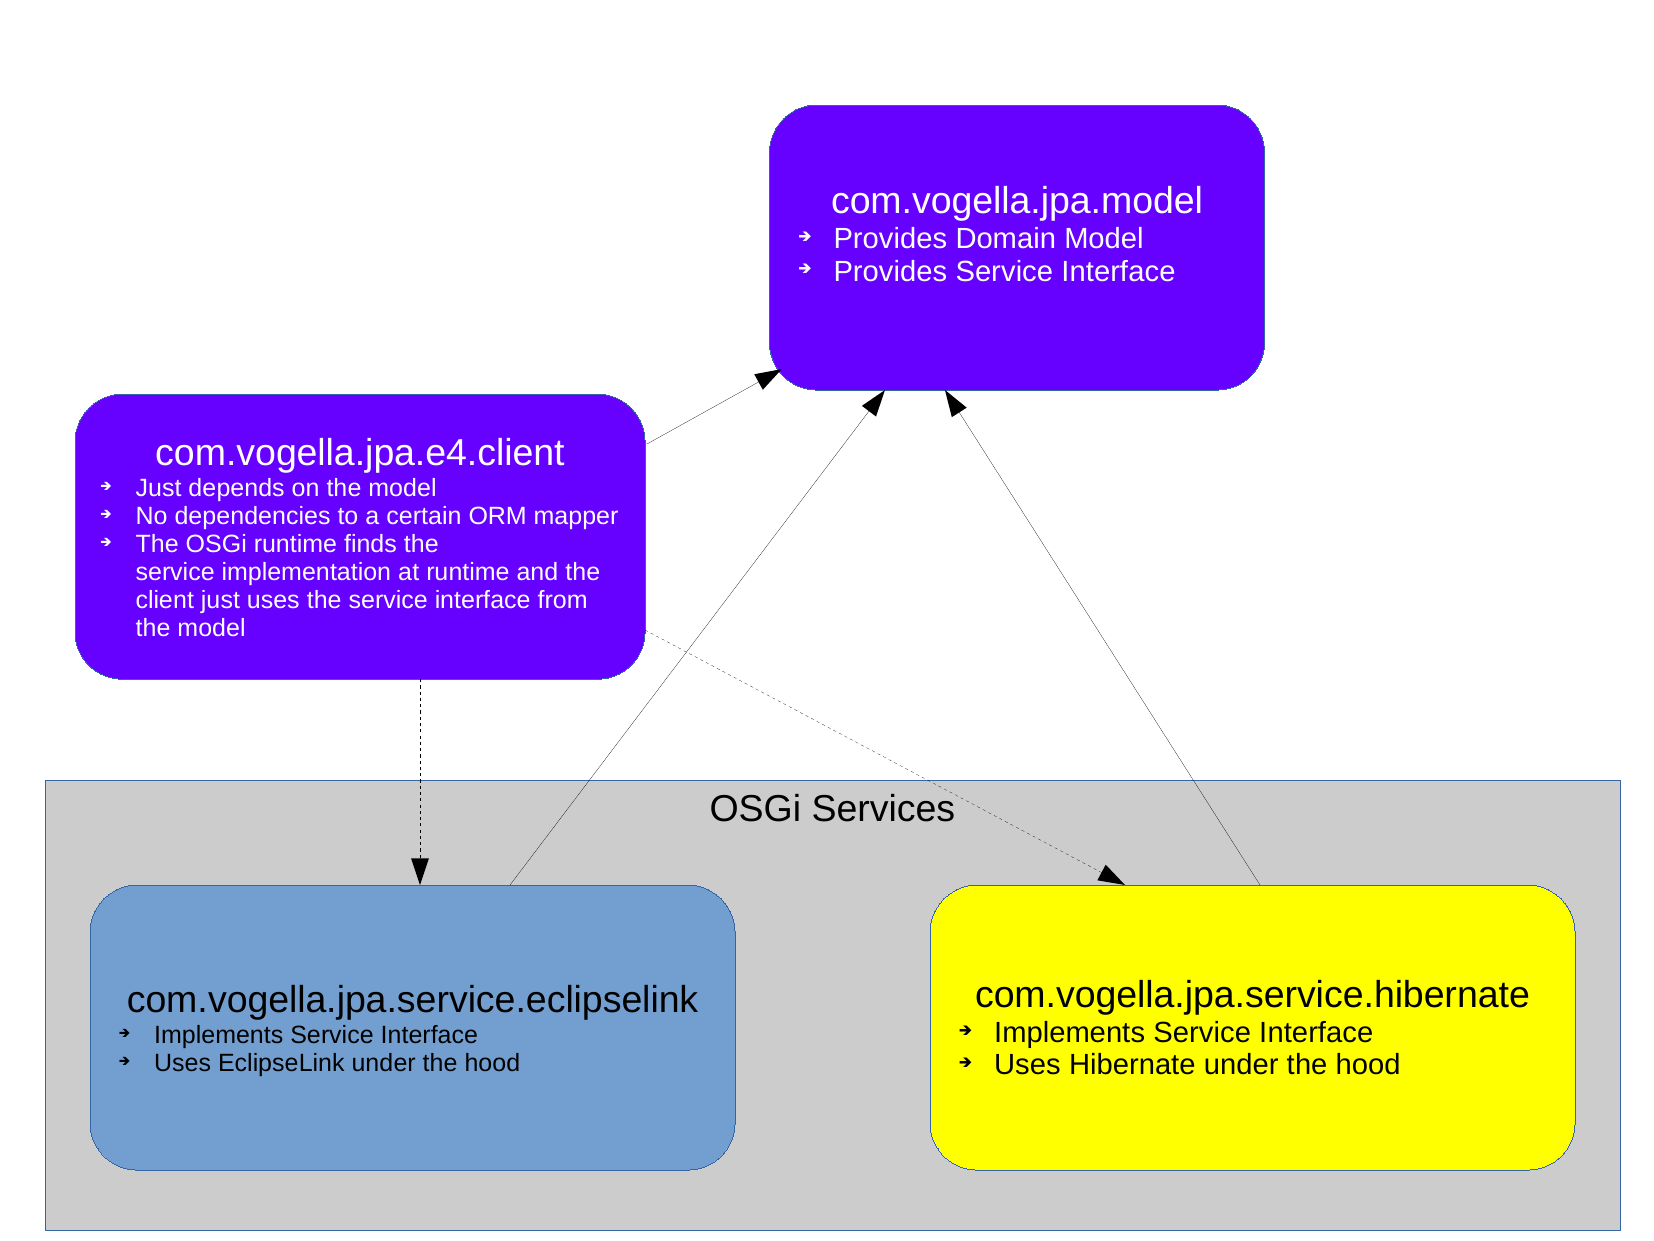

com.vogella.jpa.model
Provides Domain Model
Provides Service Interface
com.vogella.jpa.e4.client
Just depends on the model
No dependencies to a certain ORM mapper
The OSGi runtime finds the
service implementation at runtime and the
client just uses the service interface from
the model
OSGi Services
com.vogella.jpa.service.eclipselink
Implements Service Interface
Uses EclipseLink under the hood
com.vogella.jpa.service.hibernate
Implements Service Interface
Uses Hibernate under the hood